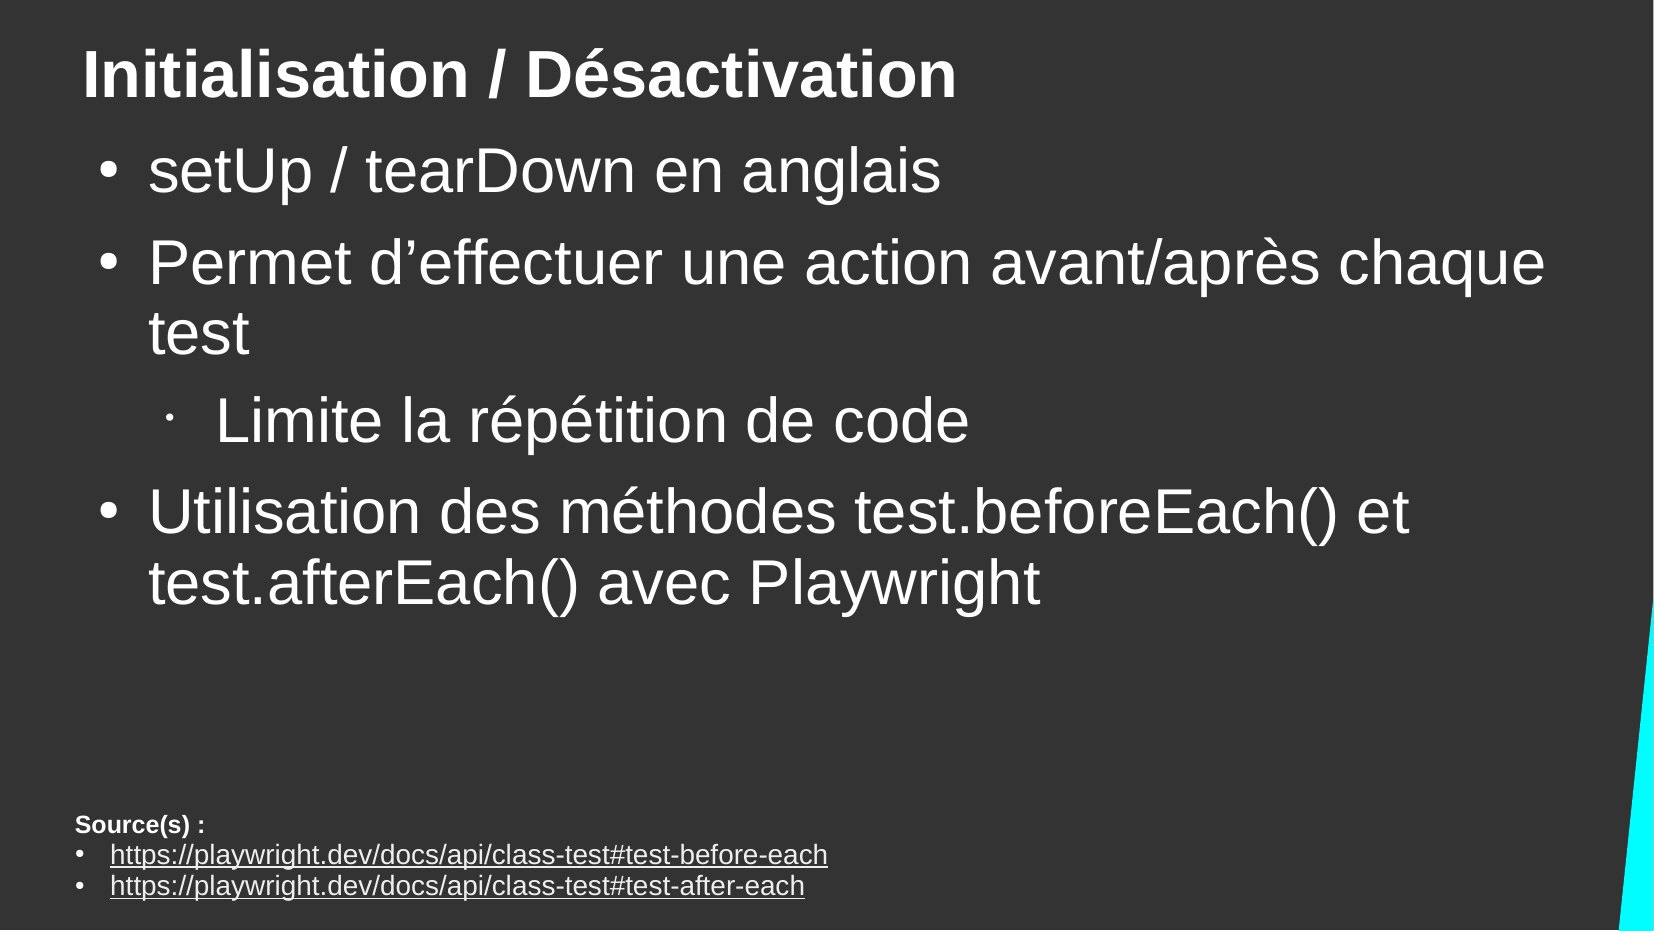

# Initialisation / Désactivation
setUp / tearDown en anglais
Permet d’effectuer une action avant/après chaque test
Limite la répétition de code
Utilisation des méthodes test.beforeEach() et test.afterEach() avec Playwright
Source(s) :
https://playwright.dev/docs/api/class-test#test-before-each
https://playwright.dev/docs/api/class-test#test-after-each